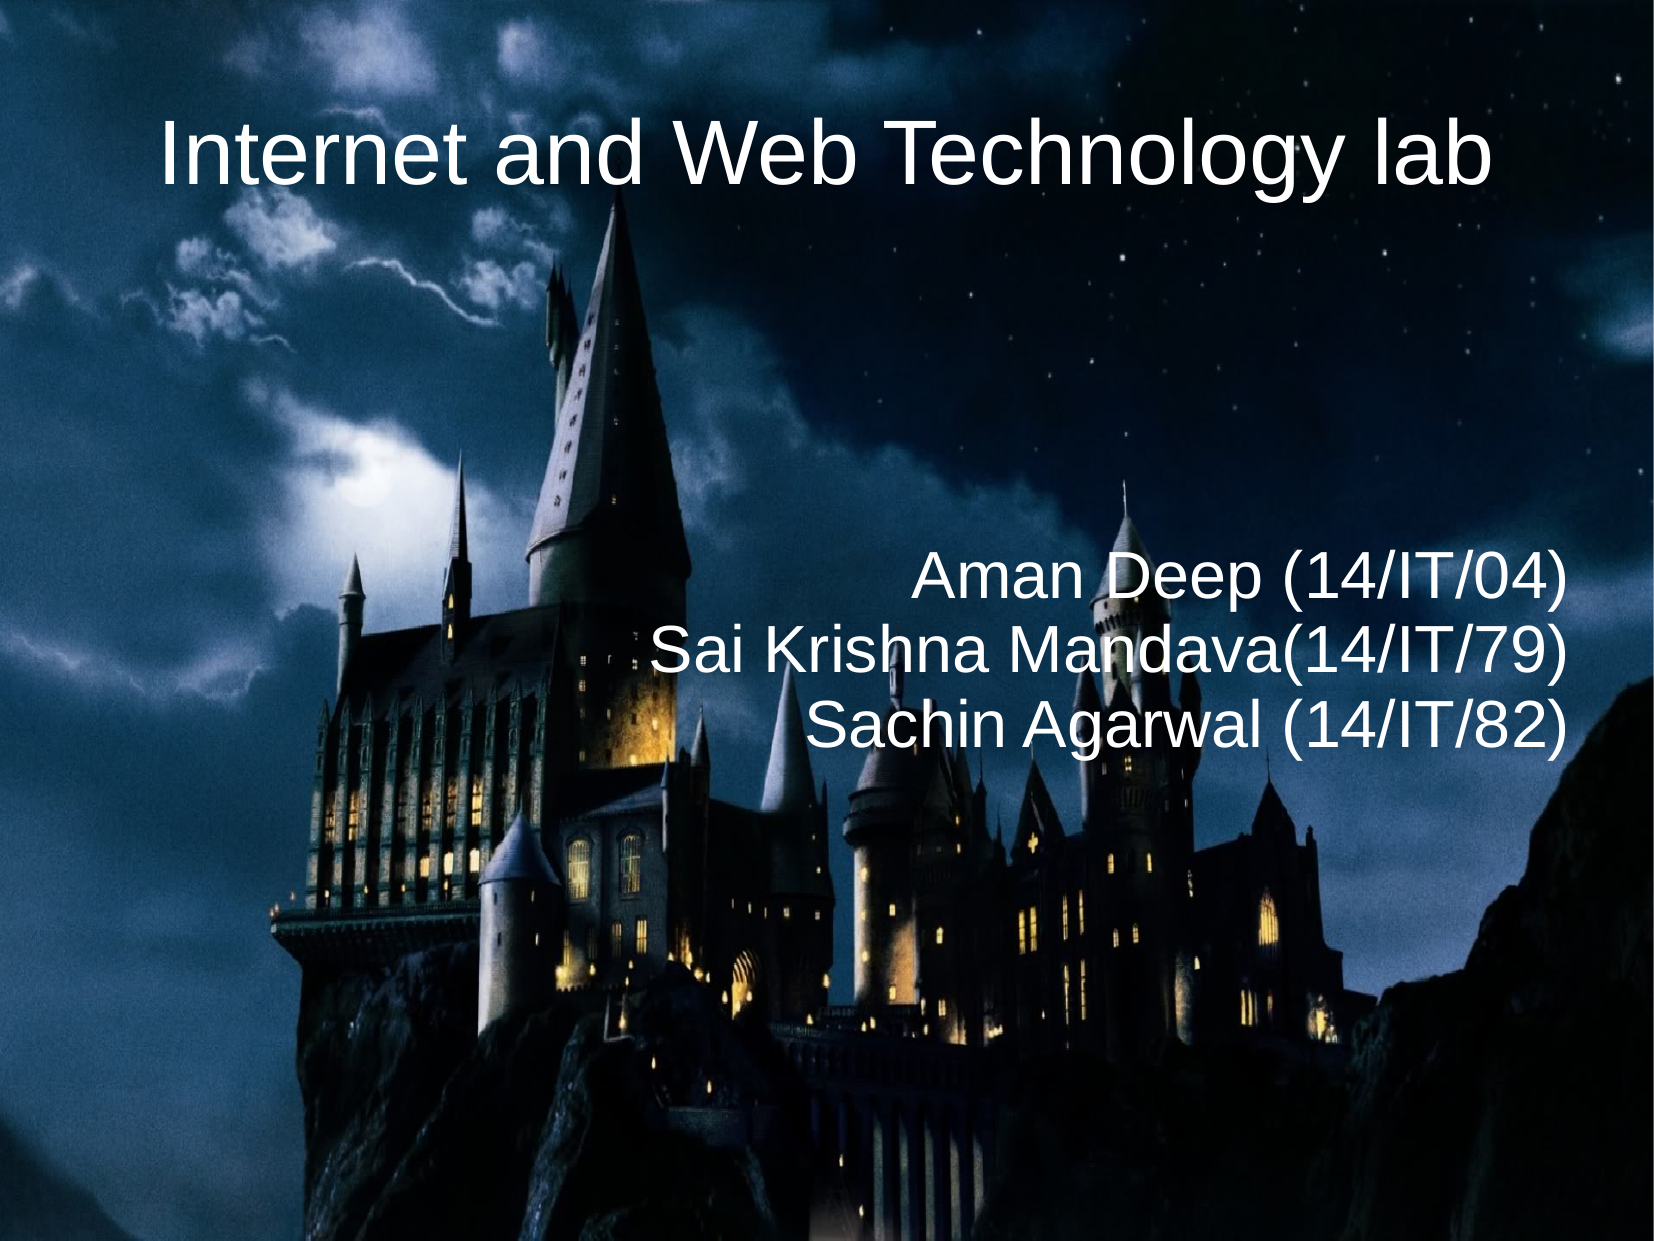

# Internet and Web Technology lab
Aman Deep (14/IT/04)
Sai Krishna Mandava(14/IT/79)
Sachin Agarwal (14/IT/82)